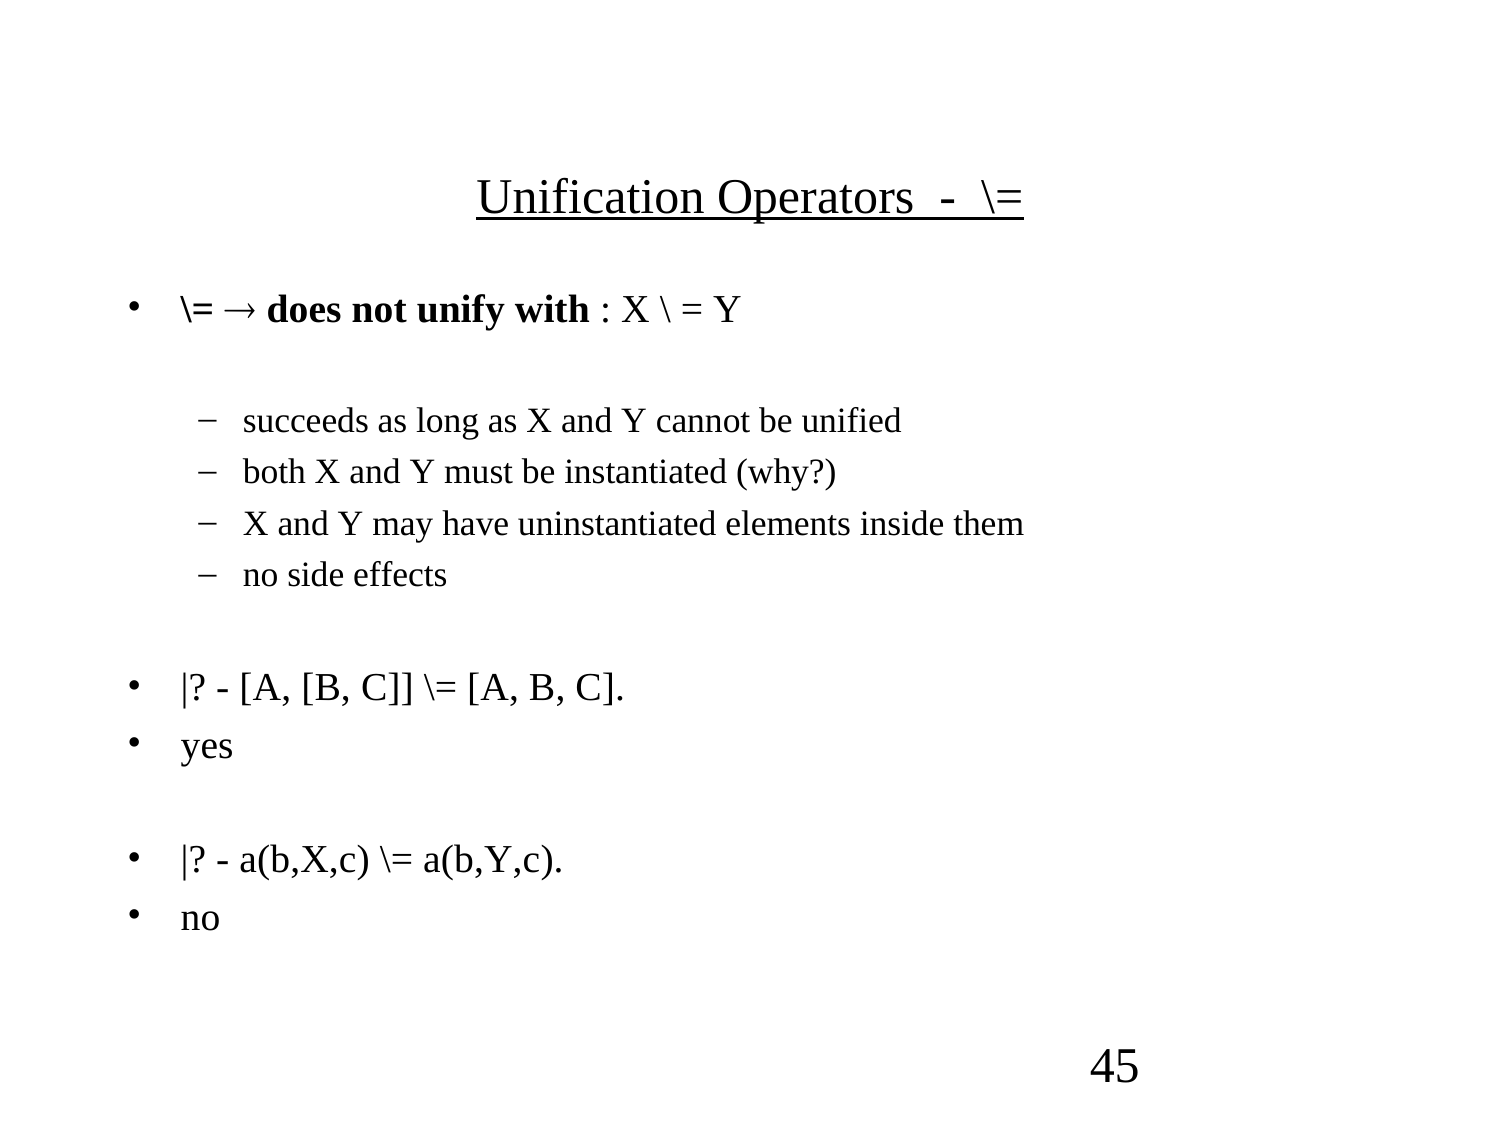

# Unification Operators - \=
\=  does not unify with : X \ = Y
succeeds as long as X and Y cannot be unified
both X and Y must be instantiated (why?)
X and Y may have uninstantiated elements inside them
no side effects
|? - [A, [B, C]] \= [A, B, C].
yes
|? - a(b,X,c) \= a(b,Y,c).
no
45